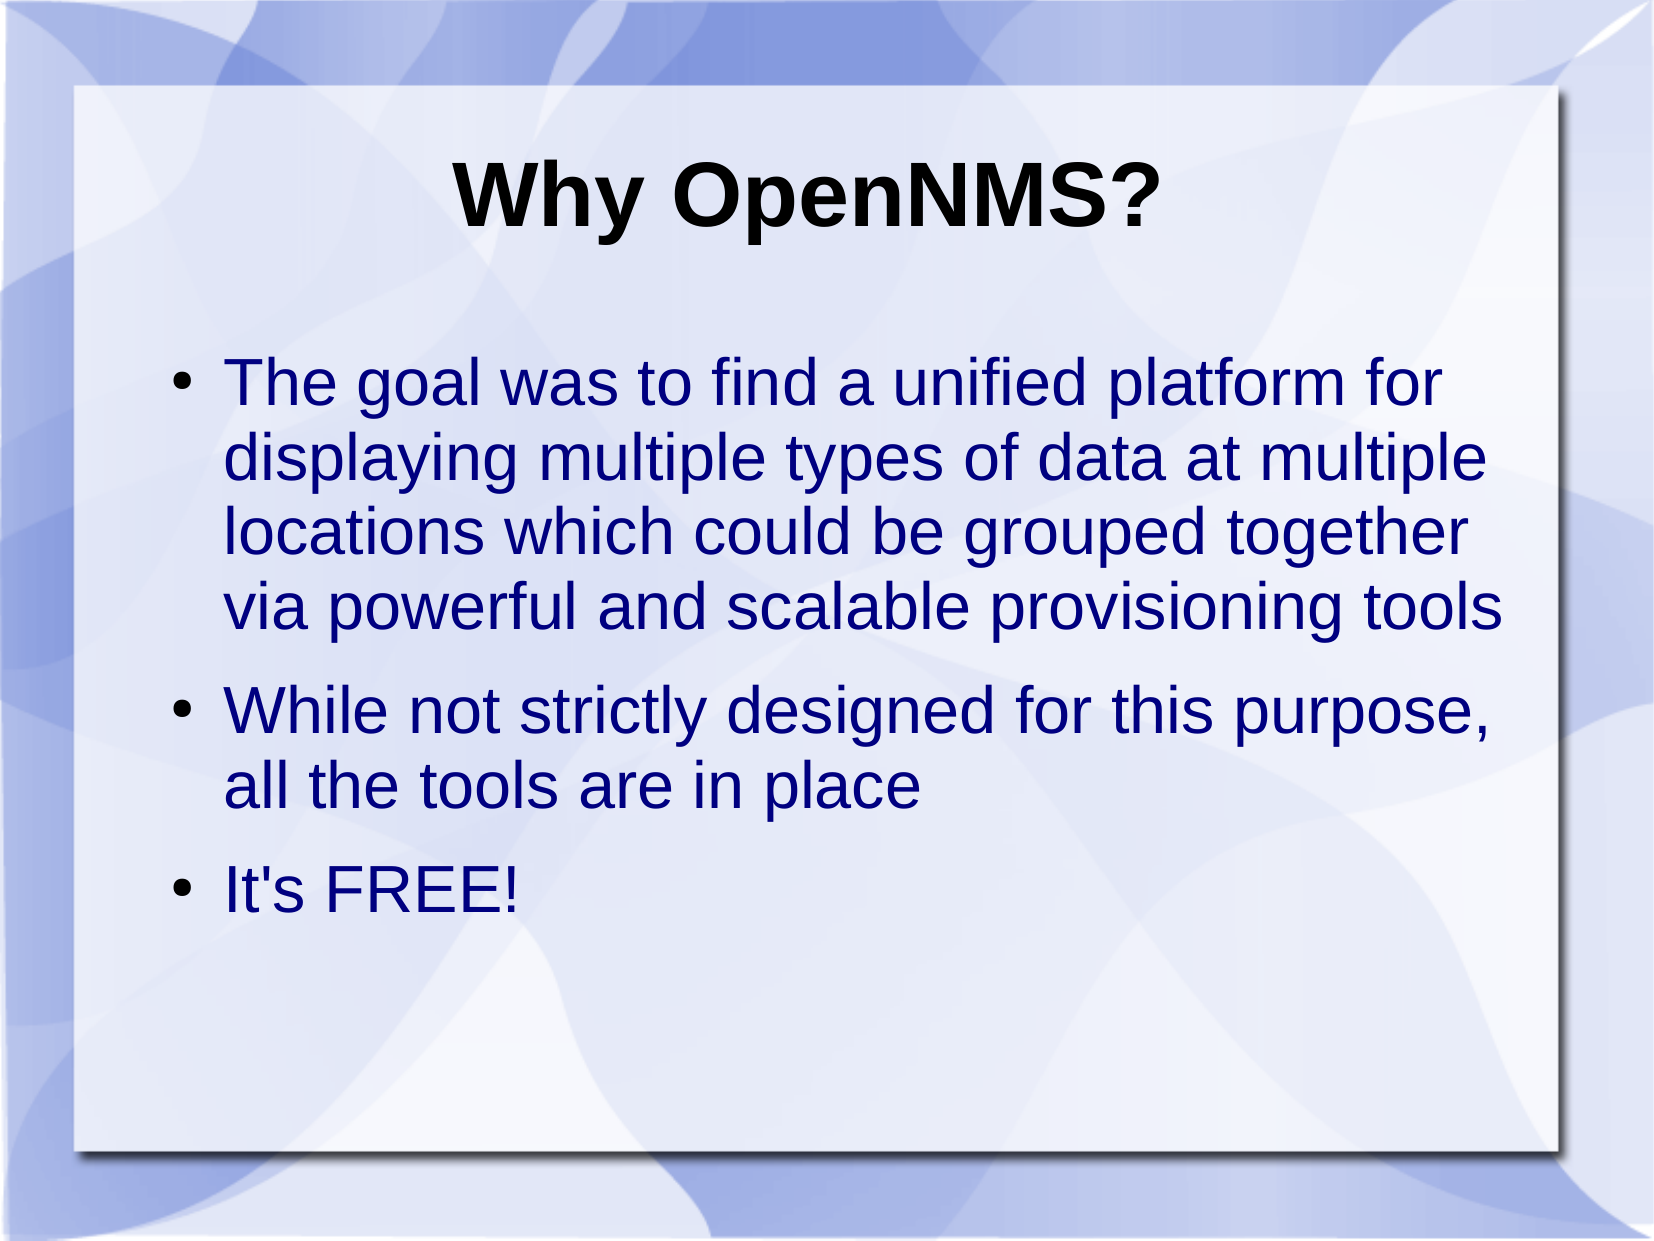

# Why OpenNMS?
The goal was to find a unified platform for displaying multiple types of data at multiple locations which could be grouped together via powerful and scalable provisioning tools
While not strictly designed for this purpose, all the tools are in place
It's FREE!